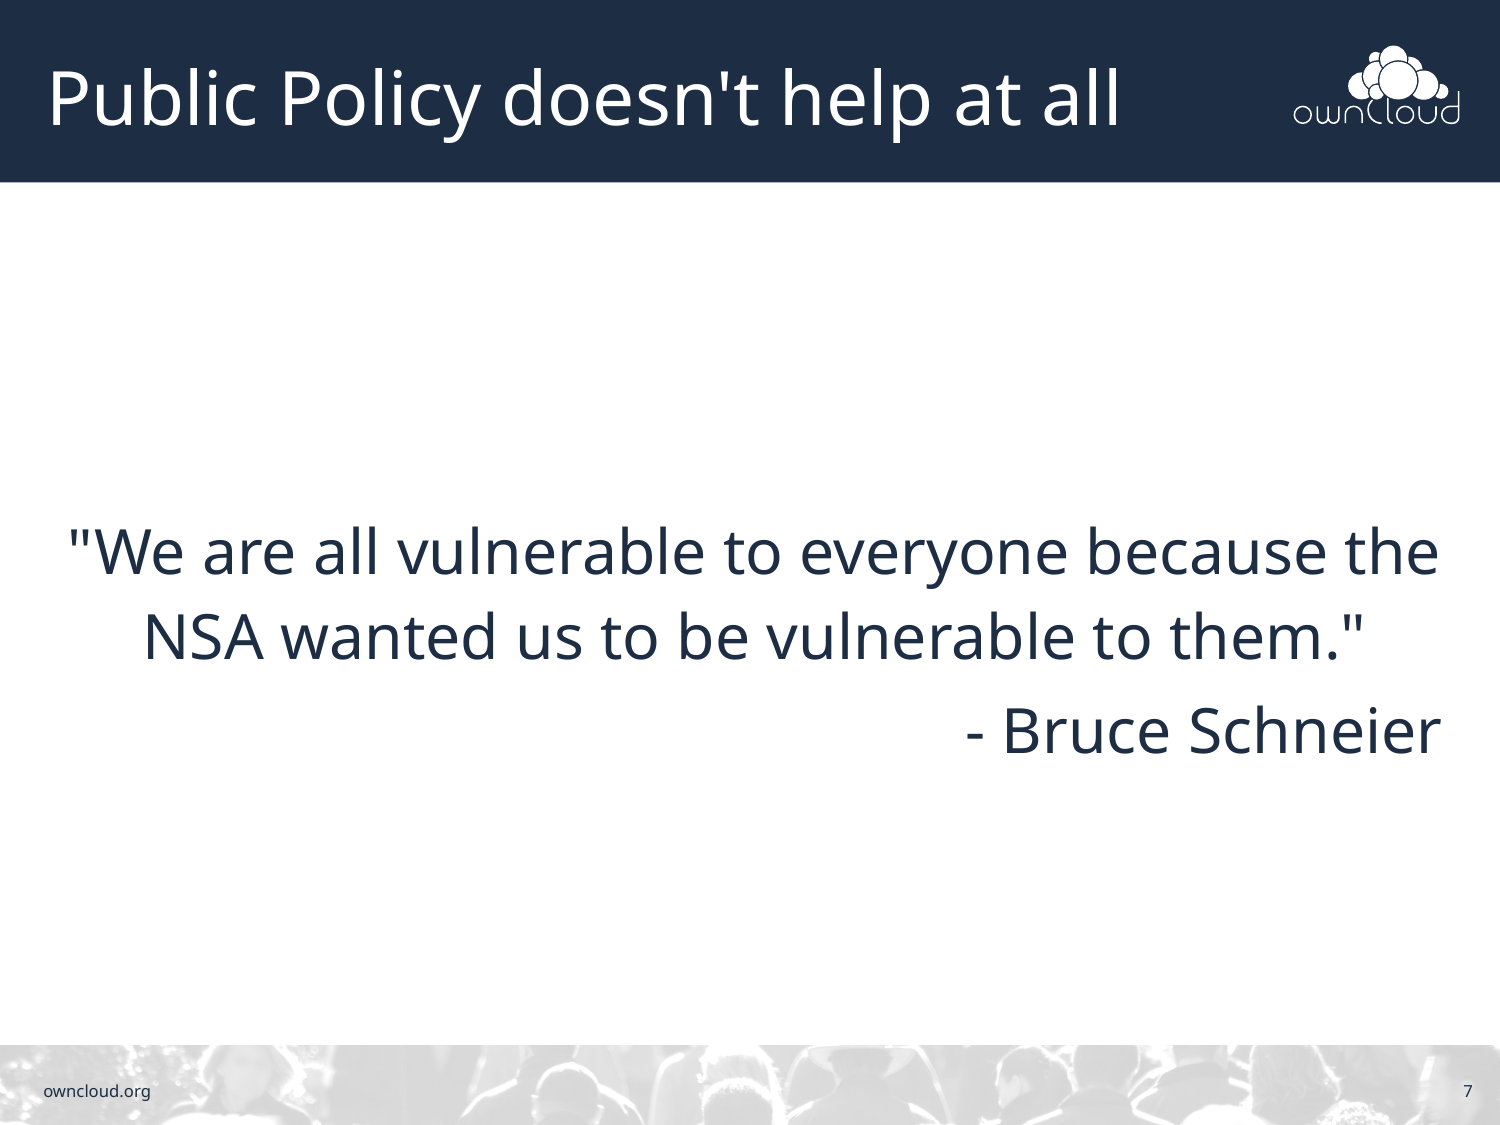

# Public Policy doesn't help at all
"We are all vulnerable to everyone because the NSA wanted us to be vulnerable to them."
- Bruce Schneier